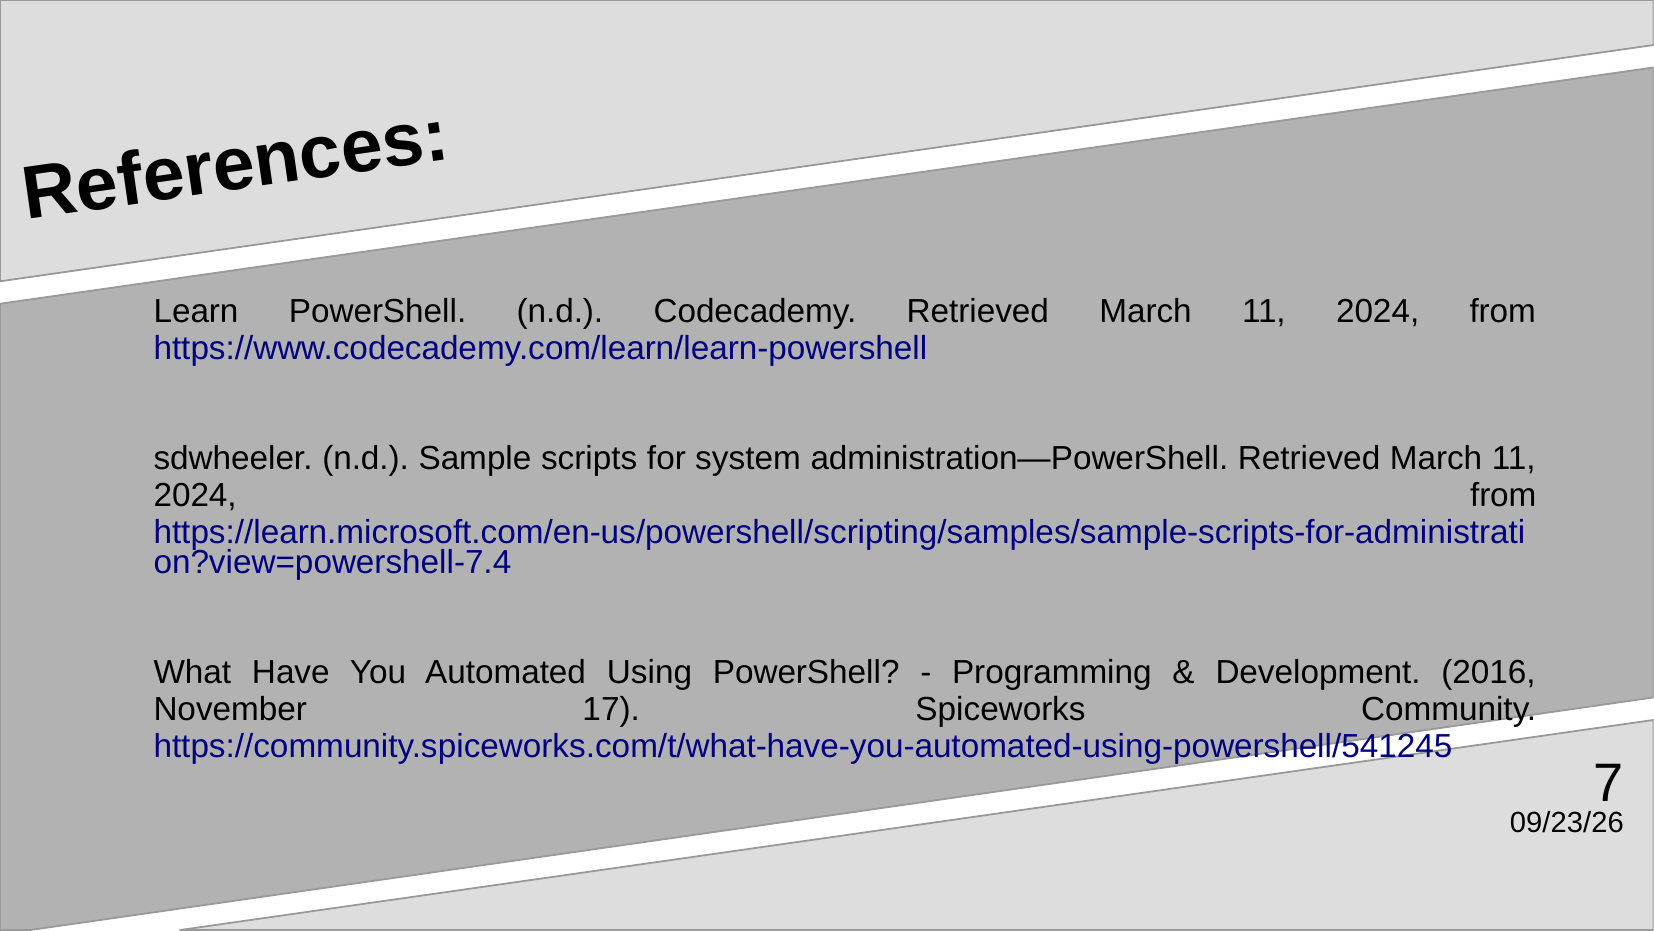

# References:
Learn PowerShell. (n.d.). Codecademy. Retrieved March 11, 2024, from https://www.codecademy.com/learn/learn-powershell
sdwheeler. (n.d.). Sample scripts for system administration—PowerShell. Retrieved March 11, 2024, from https://learn.microsoft.com/en-us/powershell/scripting/samples/sample-scripts-for-administration?view=powershell-7.4
What Have You Automated Using PowerShell? - Programming & Development. (2016, November 17). Spiceworks Community. https://community.spiceworks.com/t/what-have-you-automated-using-powershell/541245
7